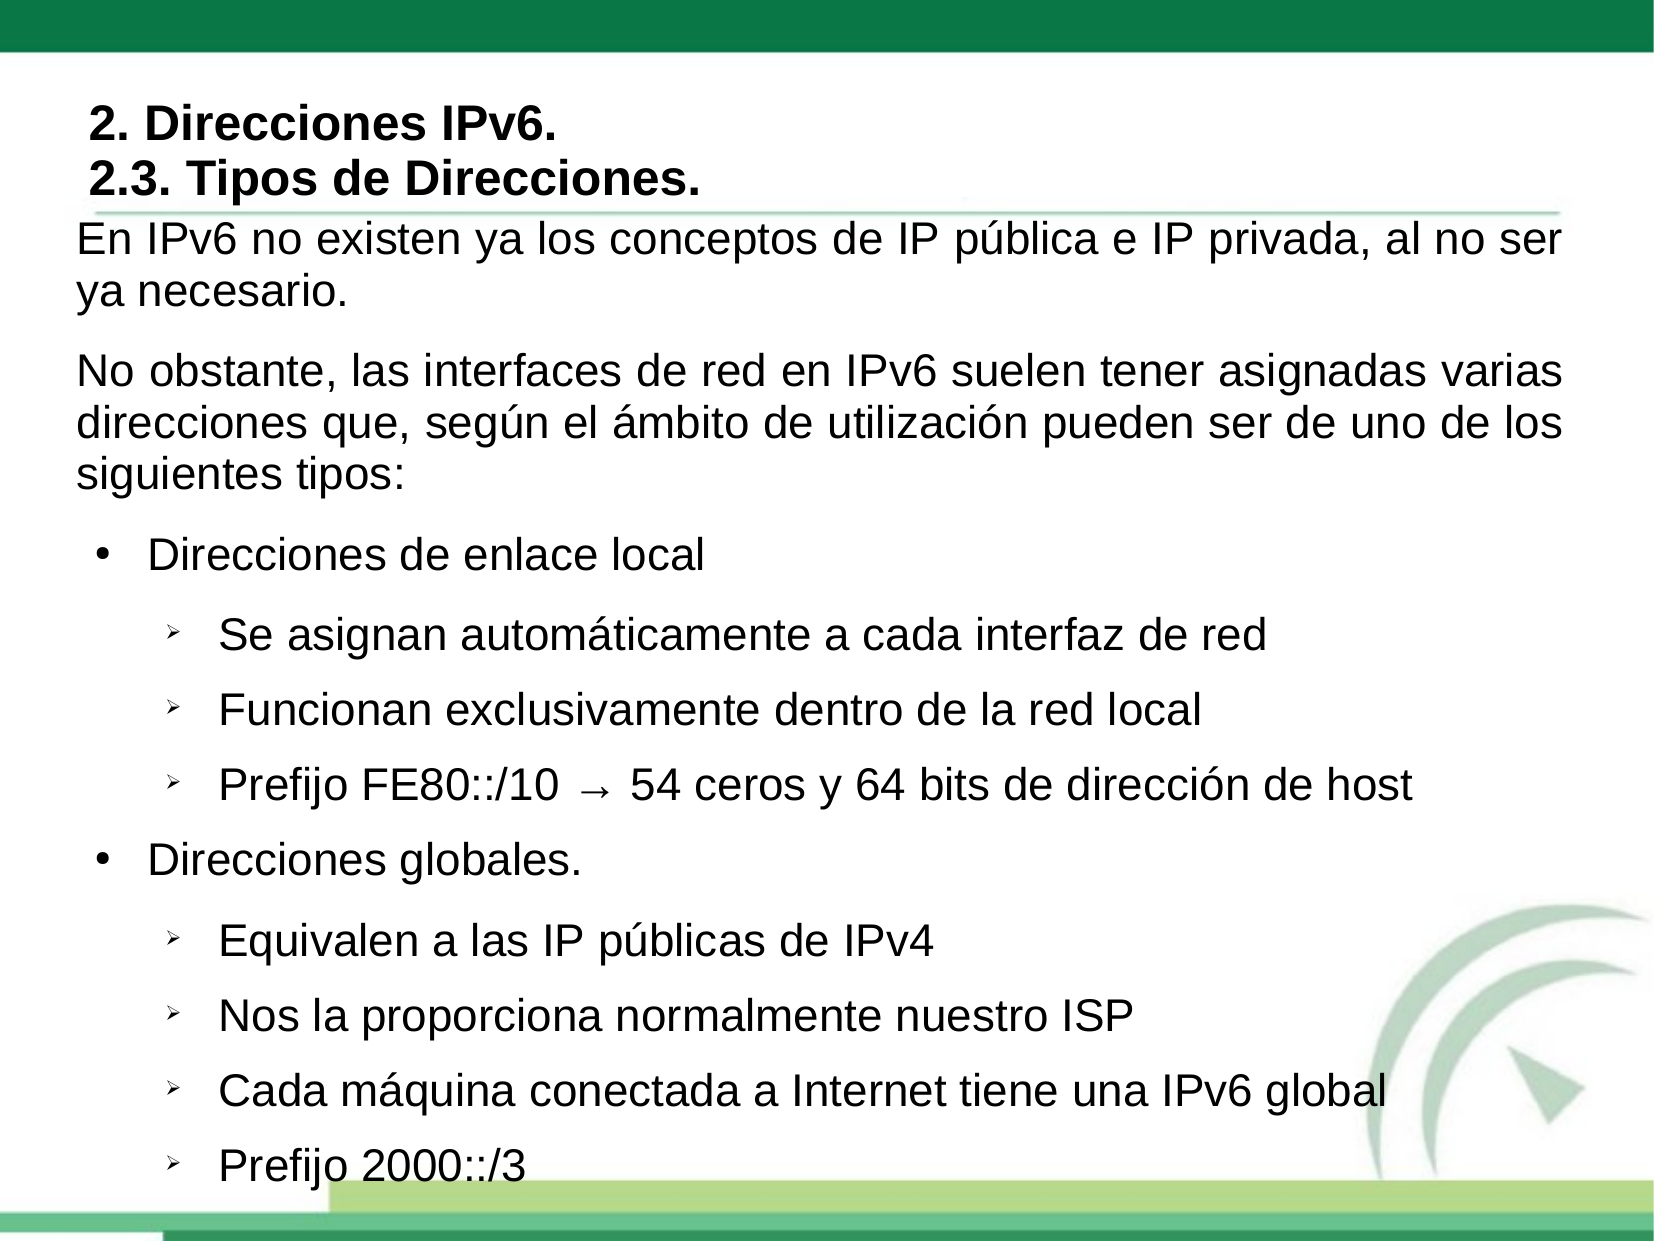

# 2. Direcciones IPv6. 2.3. Tipos de Direcciones.
En IPv6 no existen ya los conceptos de IP pública e IP privada, al no ser ya necesario.
No obstante, las interfaces de red en IPv6 suelen tener asignadas varias direcciones que, según el ámbito de utilización pueden ser de uno de los siguientes tipos:
Direcciones de enlace local
Se asignan automáticamente a cada interfaz de red
Funcionan exclusivamente dentro de la red local
Prefijo FE80::/10 → 54 ceros y 64 bits de dirección de host
Direcciones globales.
Equivalen a las IP públicas de IPv4
Nos la proporciona normalmente nuestro ISP
Cada máquina conectada a Internet tiene una IPv6 global
Prefijo 2000::/3